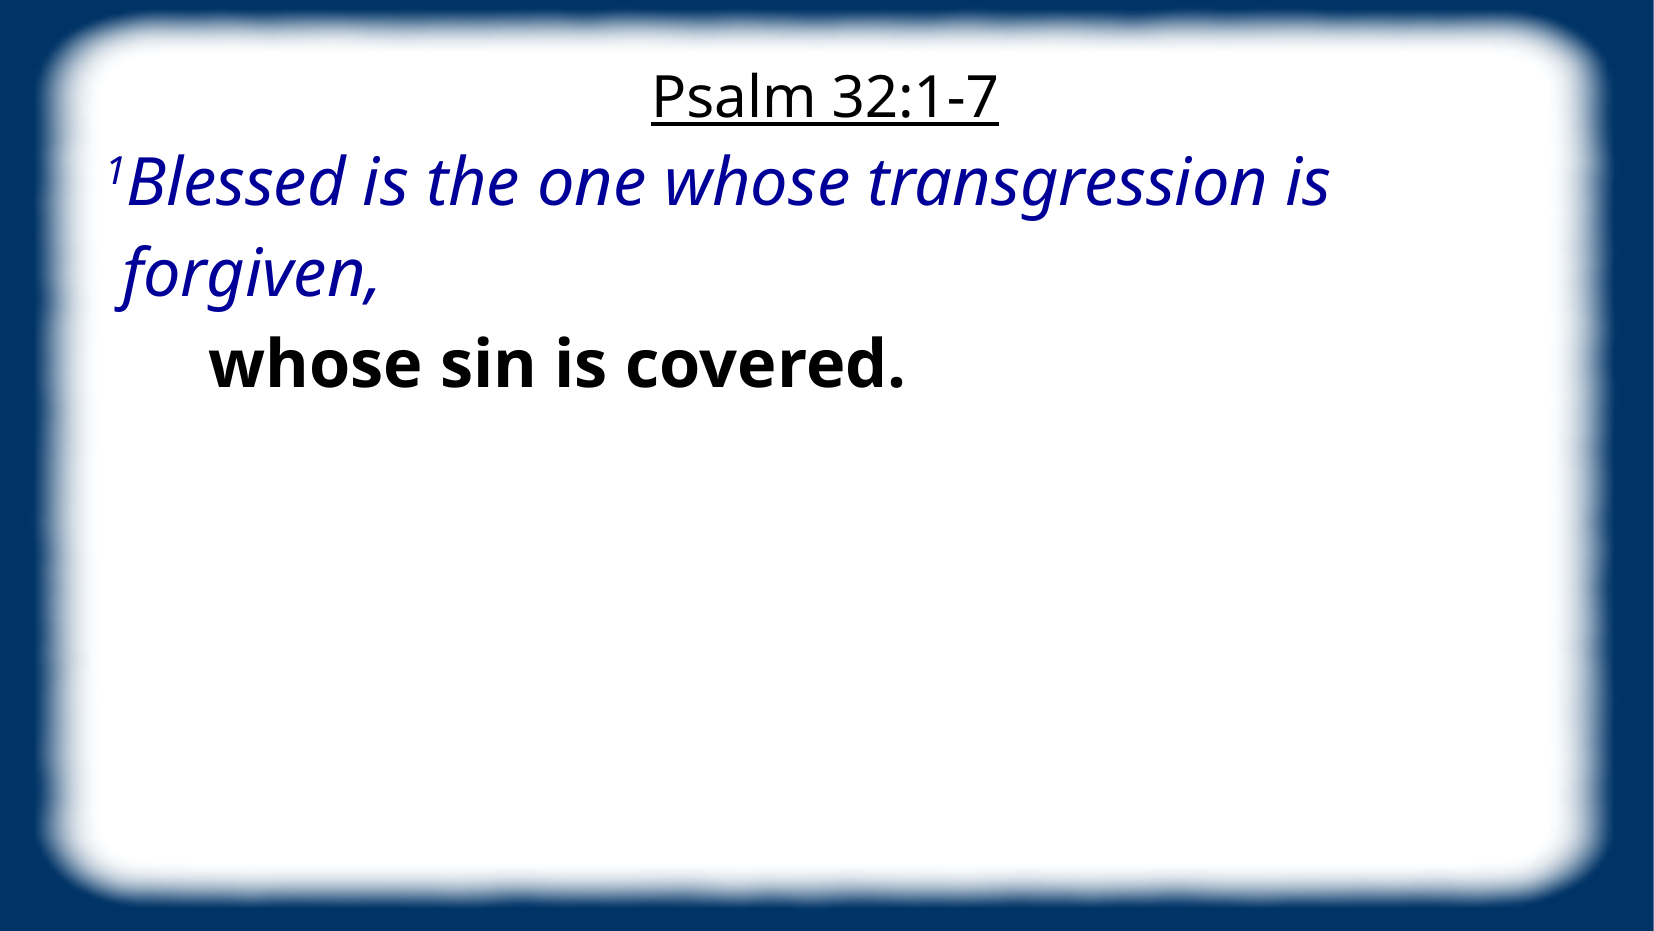

Psalm 32:1-7
1Blessed is the one whose transgression is
 forgiven,
 whose sin is covered.